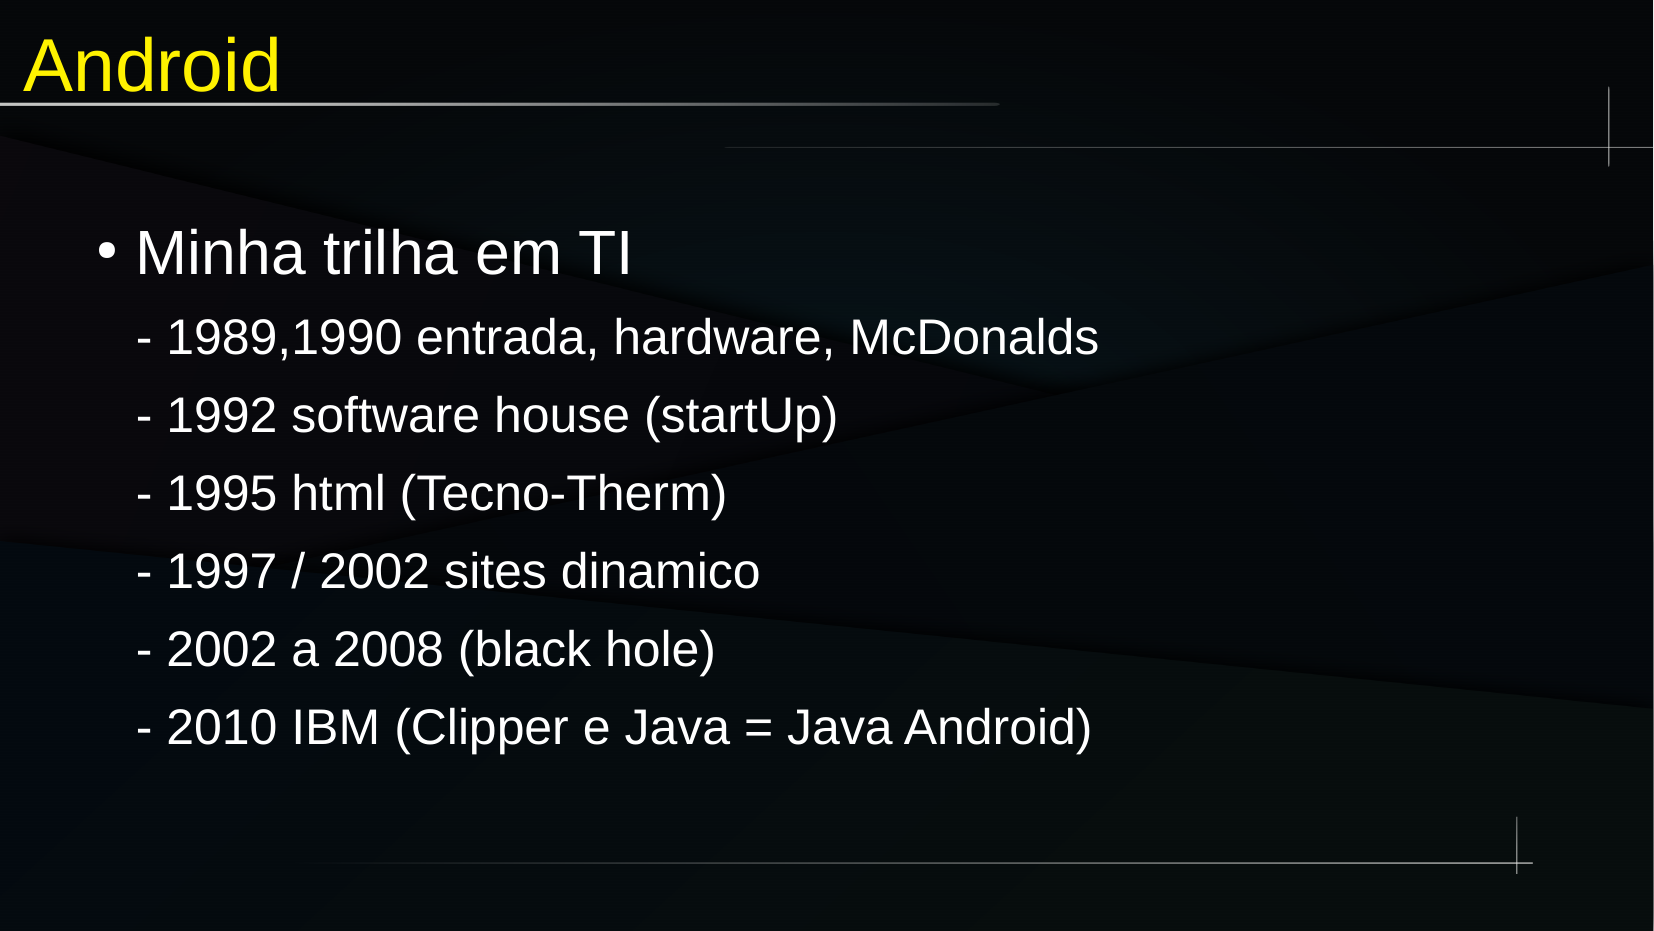

# Android
Minha trilha em TI
- 1989,1990 entrada, hardware, McDonalds
- 1992 software house (startUp)
- 1995 html (Tecno-Therm)
- 1997 / 2002 sites dinamico
- 2002 a 2008 (black hole)
- 2010 IBM (Clipper e Java = Java Android)